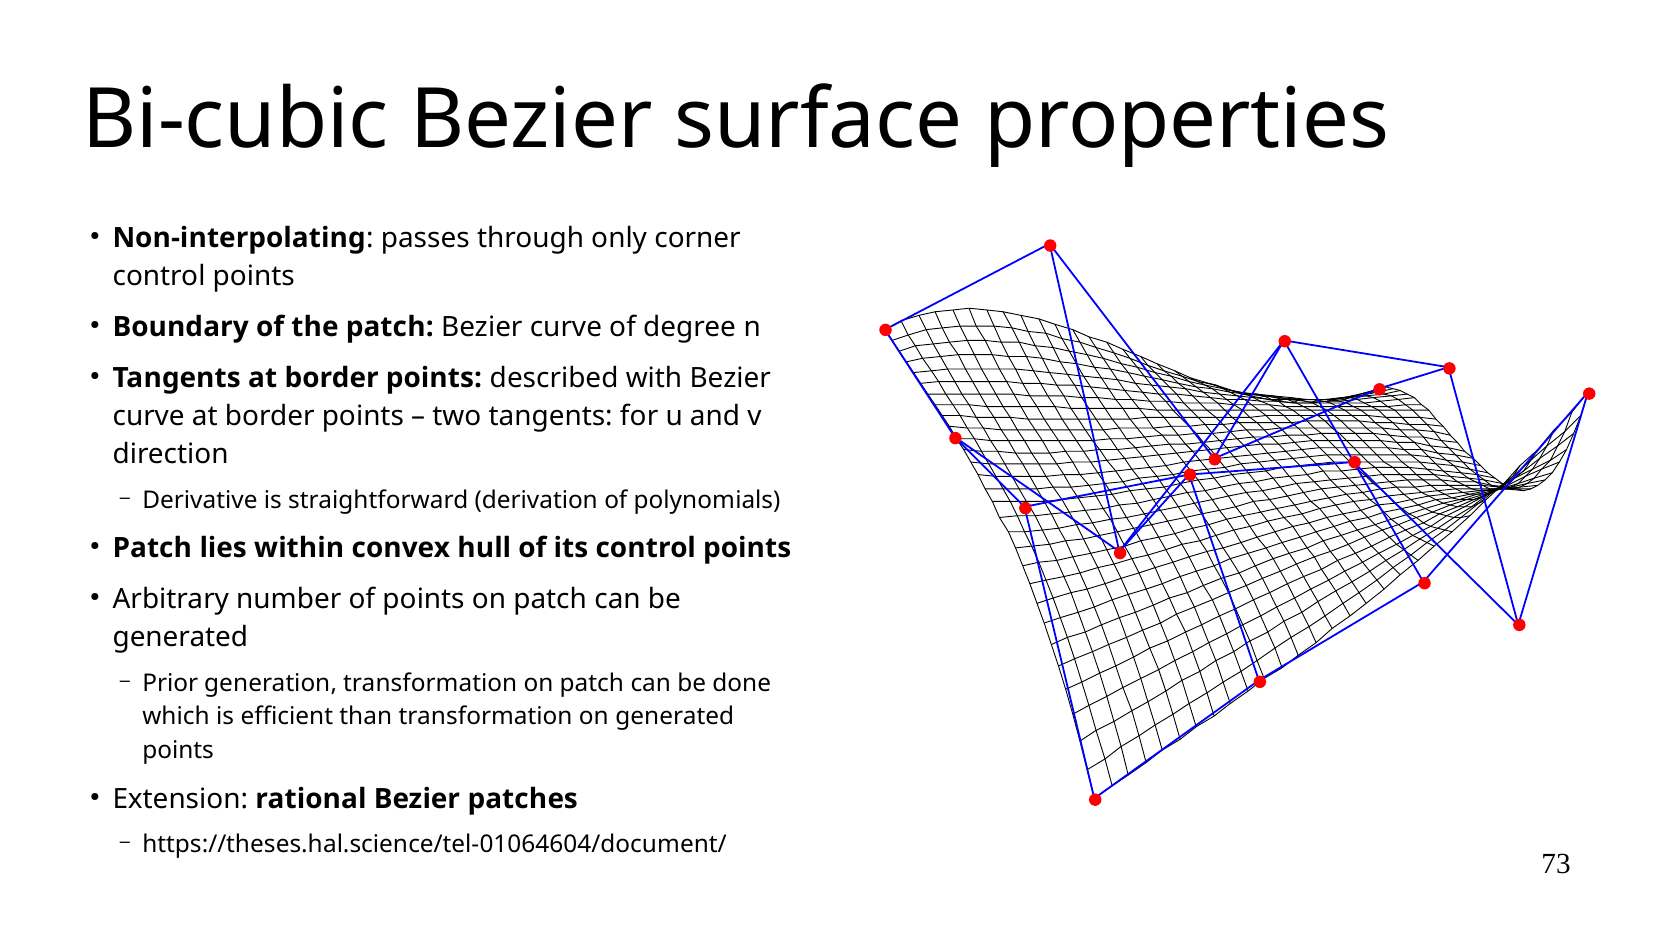

# Bi-cubic Bezier surface properties
Non-interpolating: passes through only corner control points
Boundary of the patch: Bezier curve of degree n
Tangents at border points: described with Bezier curve at border points – two tangents: for u and v direction
Derivative is straightforward (derivation of polynomials)
Patch lies within convex hull of its control points
Arbitrary number of points on patch can be generated
Prior generation, transformation on patch can be done which is efficient than transformation on generated points
Extension: rational Bezier patches
https://theses.hal.science/tel-01064604/document/
73